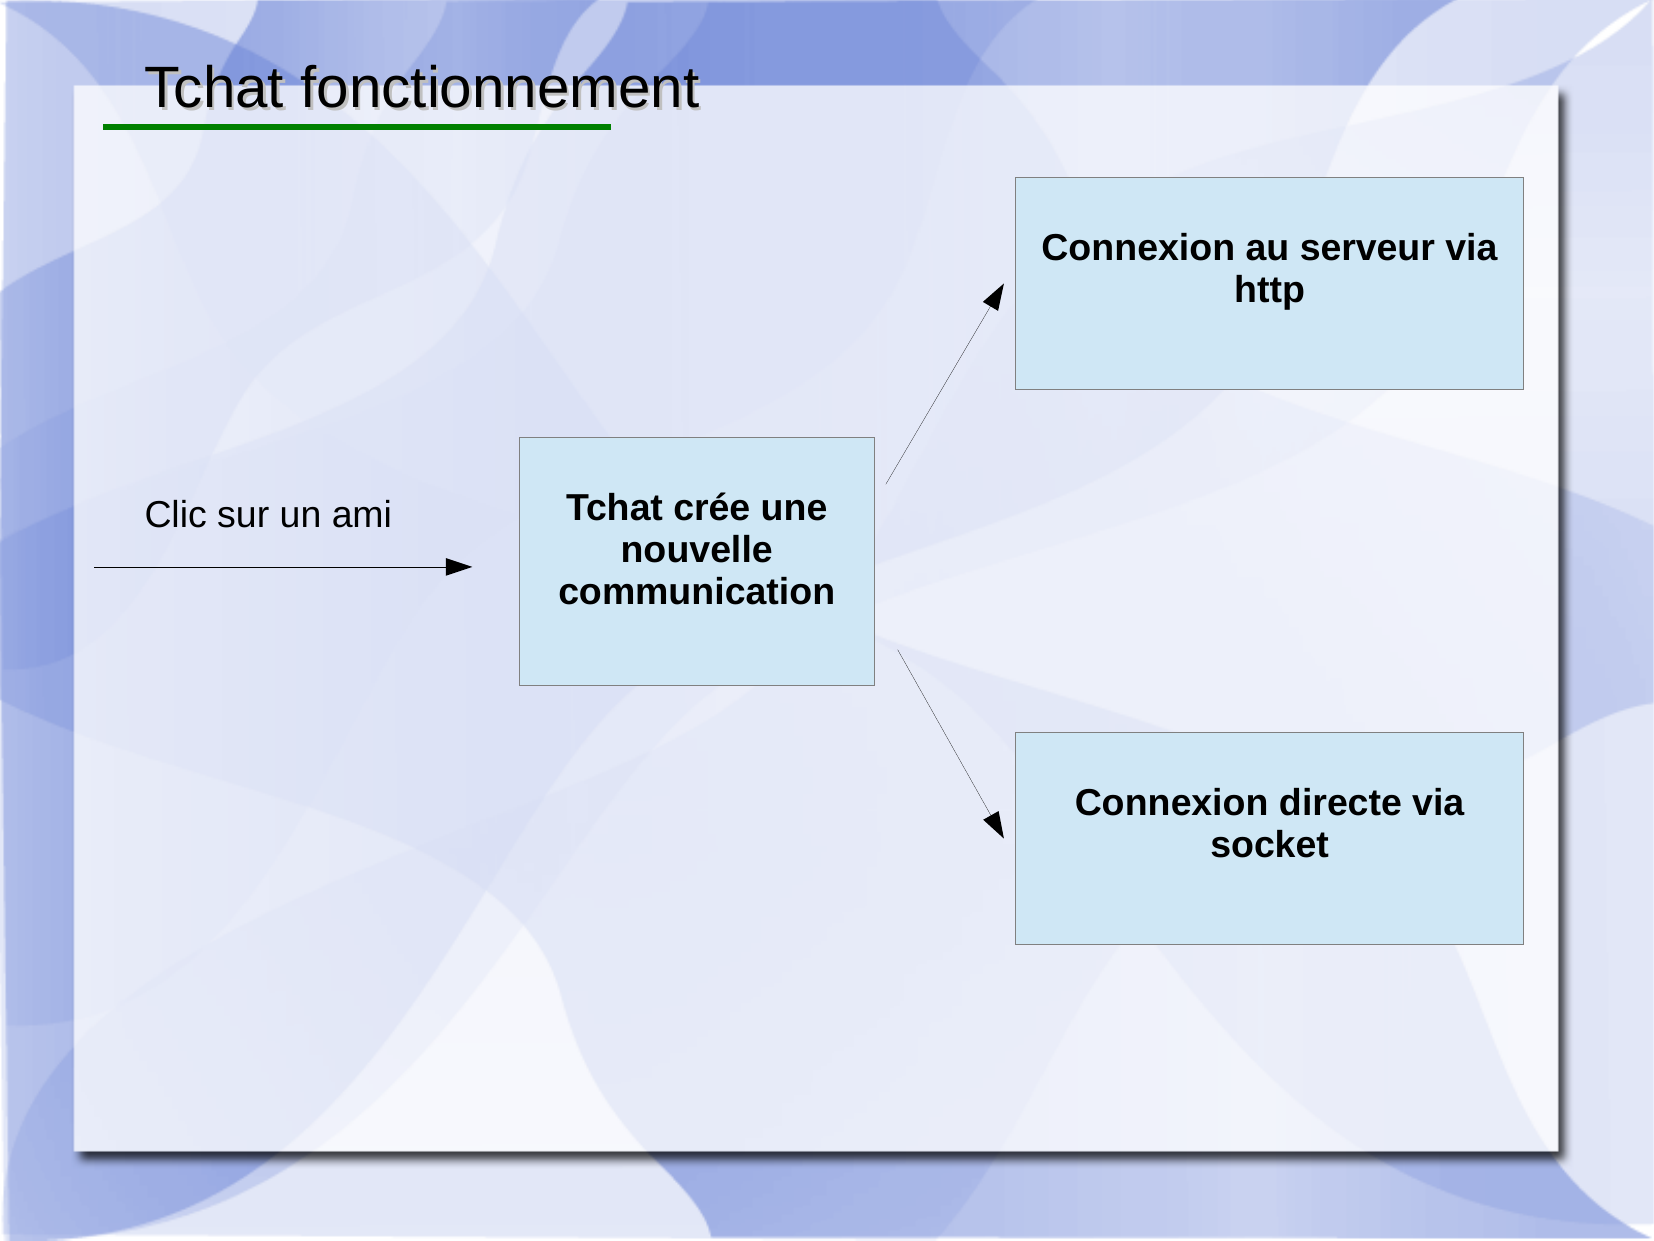

Tchat fonctionnement
Connexion au serveur via http
Tchat crée une nouvelle communication
Clic sur un ami
Connexion directe via socket